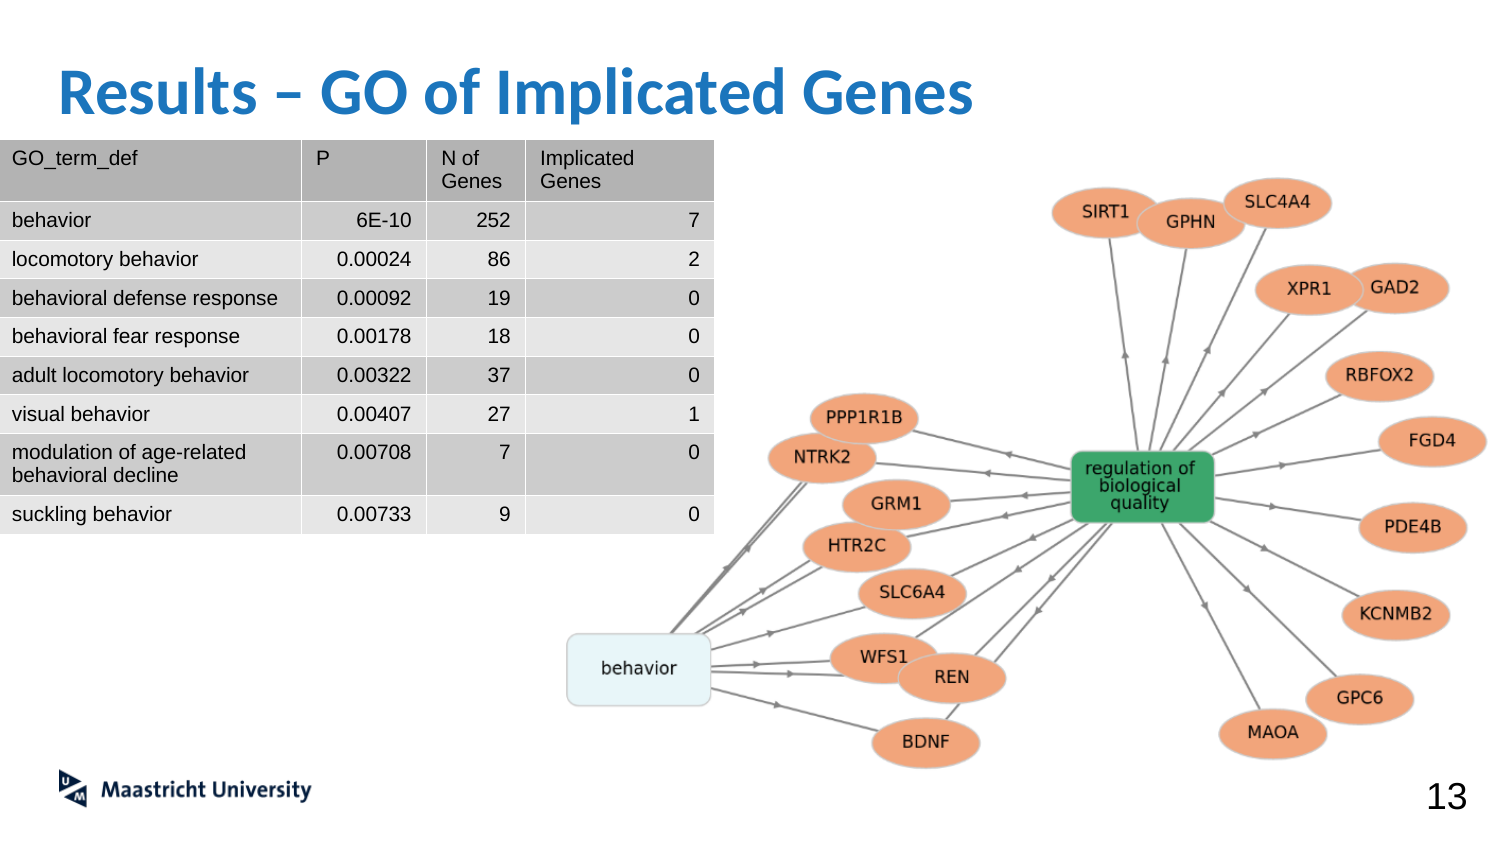

# Results – GO of Implicated Genes
| | GO\_term\_ID | GO\_term\_def | P | N of Genes | Implicated Genes |
| --- | --- | --- | --- | --- | --- |
| 1 | GO:0007610 | behavior | 6E-10 | 252 | 7 |
| 2 | GO:0007626 | locomotory behavior | 0.00024 | 86 | 2 |
| 3 | GO:0002209 | behavioral defense response | 0.00092 | 19 | 0 |
| 4 | GO:0001662 | behavioral fear response | 0.00178 | 18 | 0 |
| 5 | GO:0008344 | adult locomotory behavior | 0.00322 | 37 | 0 |
| 6 | GO:0007632 | visual behavior | 0.00407 | 27 | 1 |
| 7 | GO:0090647 | modulation of age-related behavioral decline | 0.00708 | 7 | 0 |
| 8 | GO:0001967 | suckling behavior | 0.00733 | 9 | 0 |